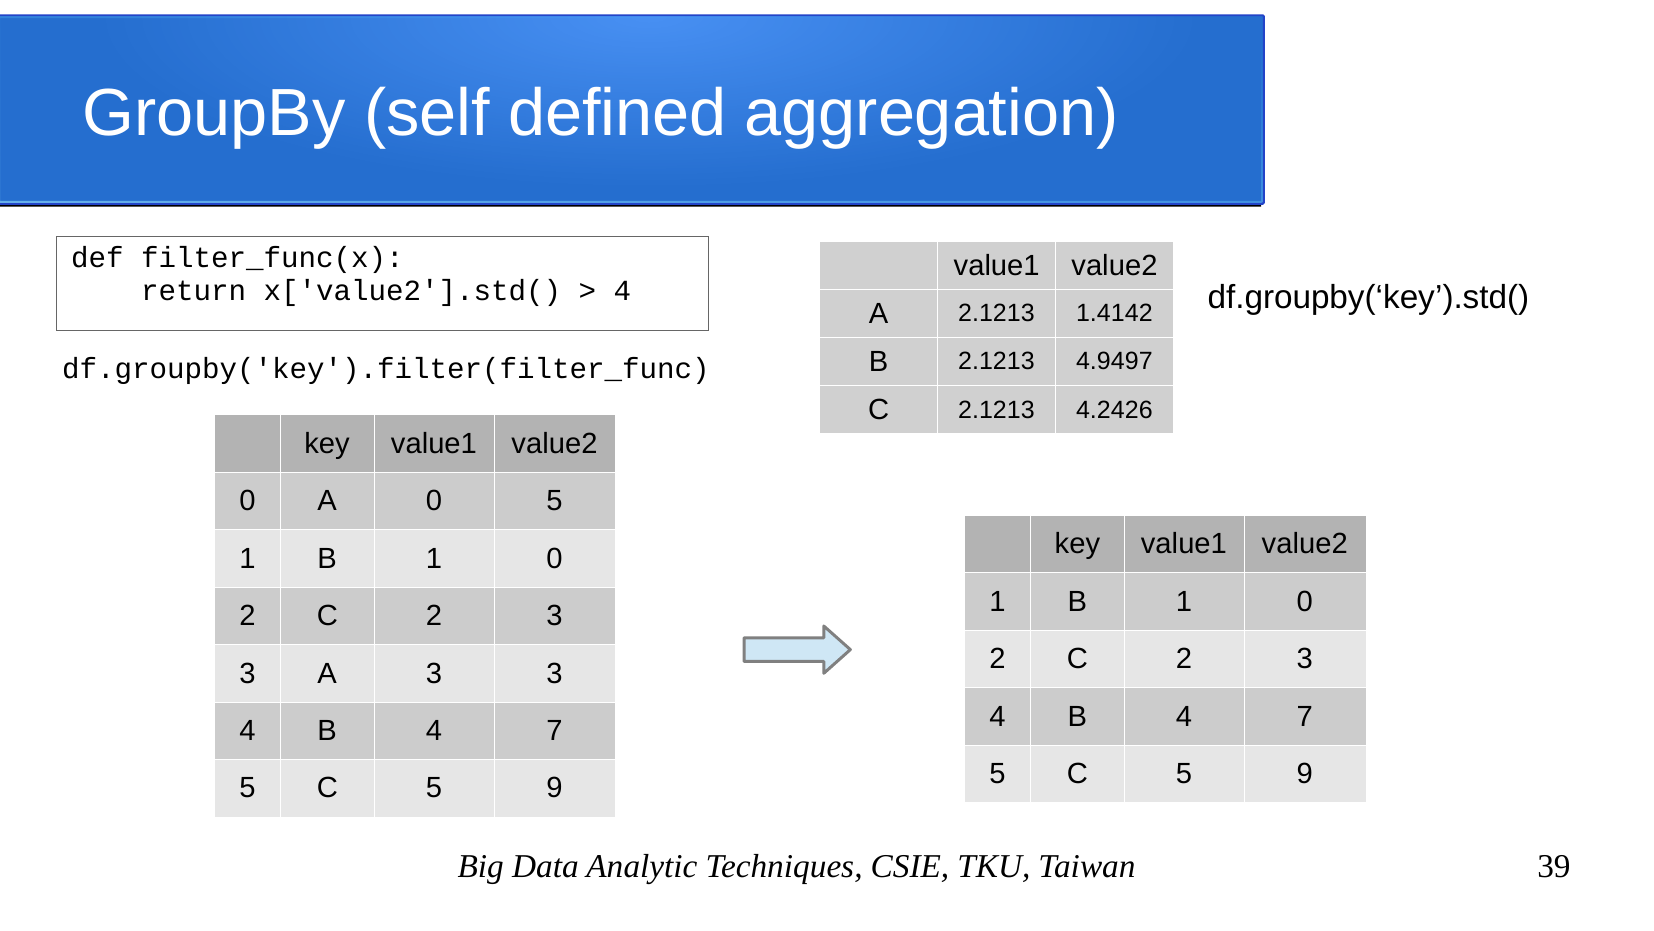

# GroupBy (self defined aggregation)
def filter_func(x):
 return x['value2'].std() > 4
| | value1 | value2 |
| --- | --- | --- |
| A | 2.1213 | 1.4142 |
| B | 2.1213 | 4.9497 |
| C | 2.1213 | 4.2426 |
df.groupby(‘key’).std()
df.groupby('key').filter(filter_func)
| | key | value1 | value2 |
| --- | --- | --- | --- |
| 0 | A | 0 | 5 |
| 1 | B | 1 | 0 |
| 2 | C | 2 | 3 |
| 3 | A | 3 | 3 |
| 4 | B | 4 | 7 |
| 5 | C | 5 | 9 |
| | key | value1 | value2 |
| --- | --- | --- | --- |
| 1 | B | 1 | 0 |
| 2 | C | 2 | 3 |
| 4 | B | 4 | 7 |
| 5 | C | 5 | 9 |
Big Data Analytic Techniques, CSIE, TKU, Taiwan
39